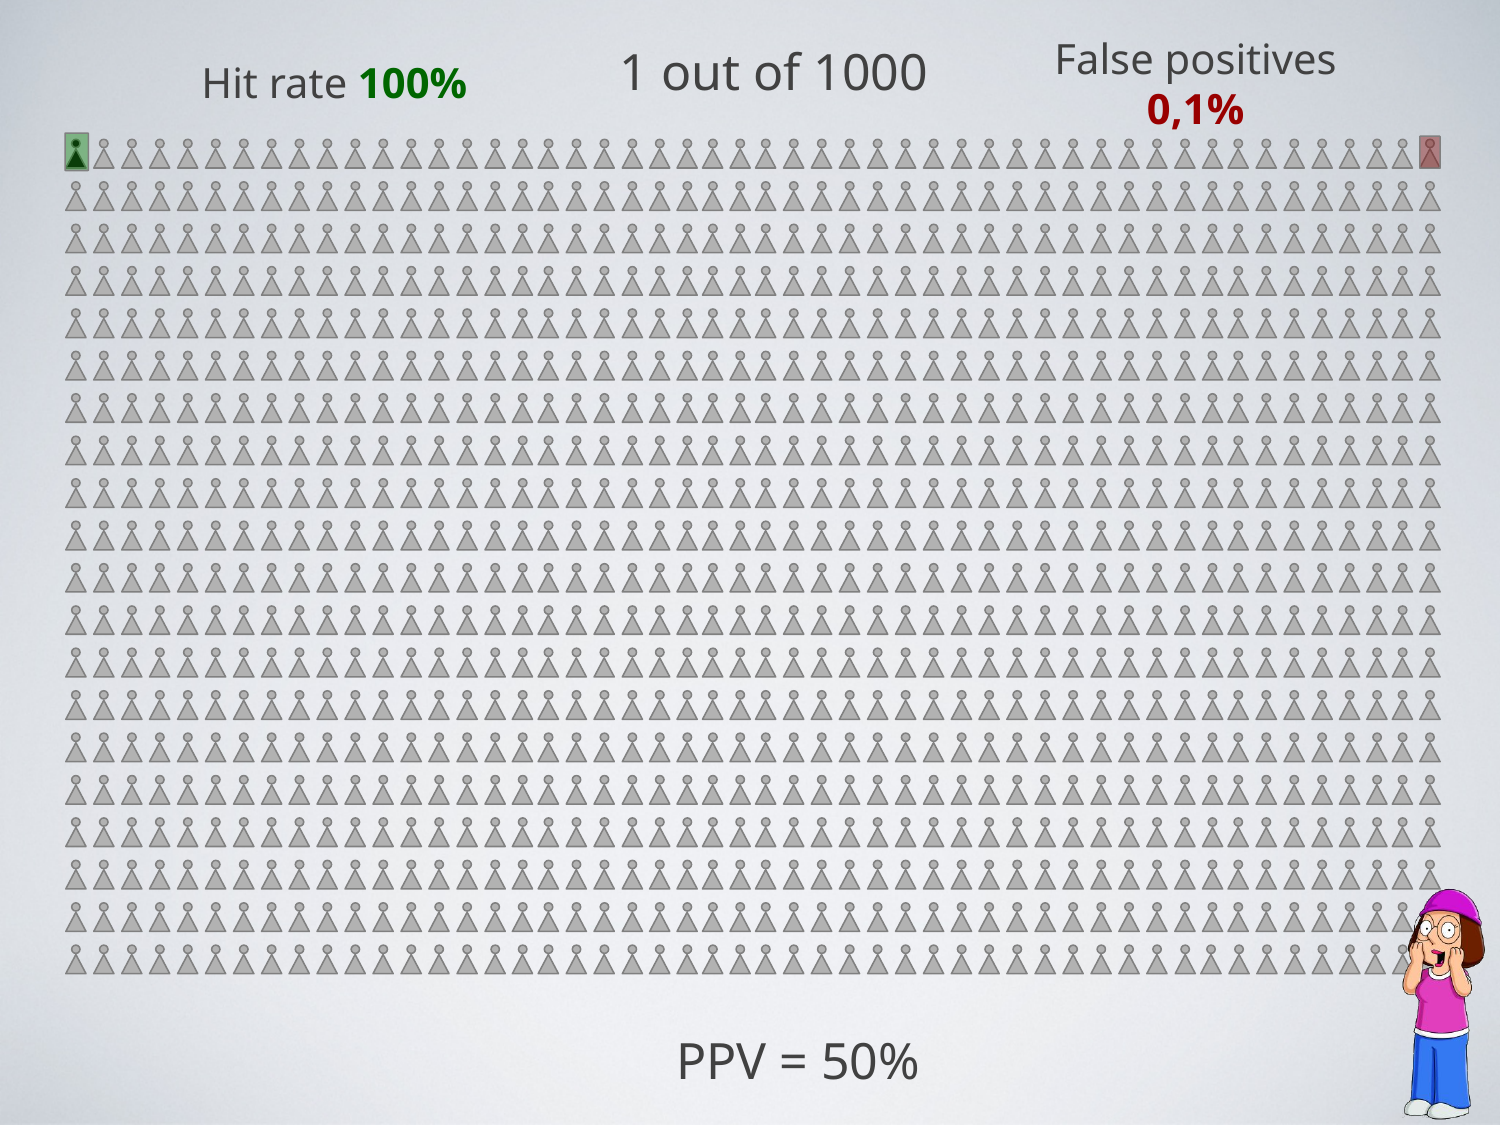

False positives 0,1%
Hit rate 100%
1 out of 1000
PPV = 50%